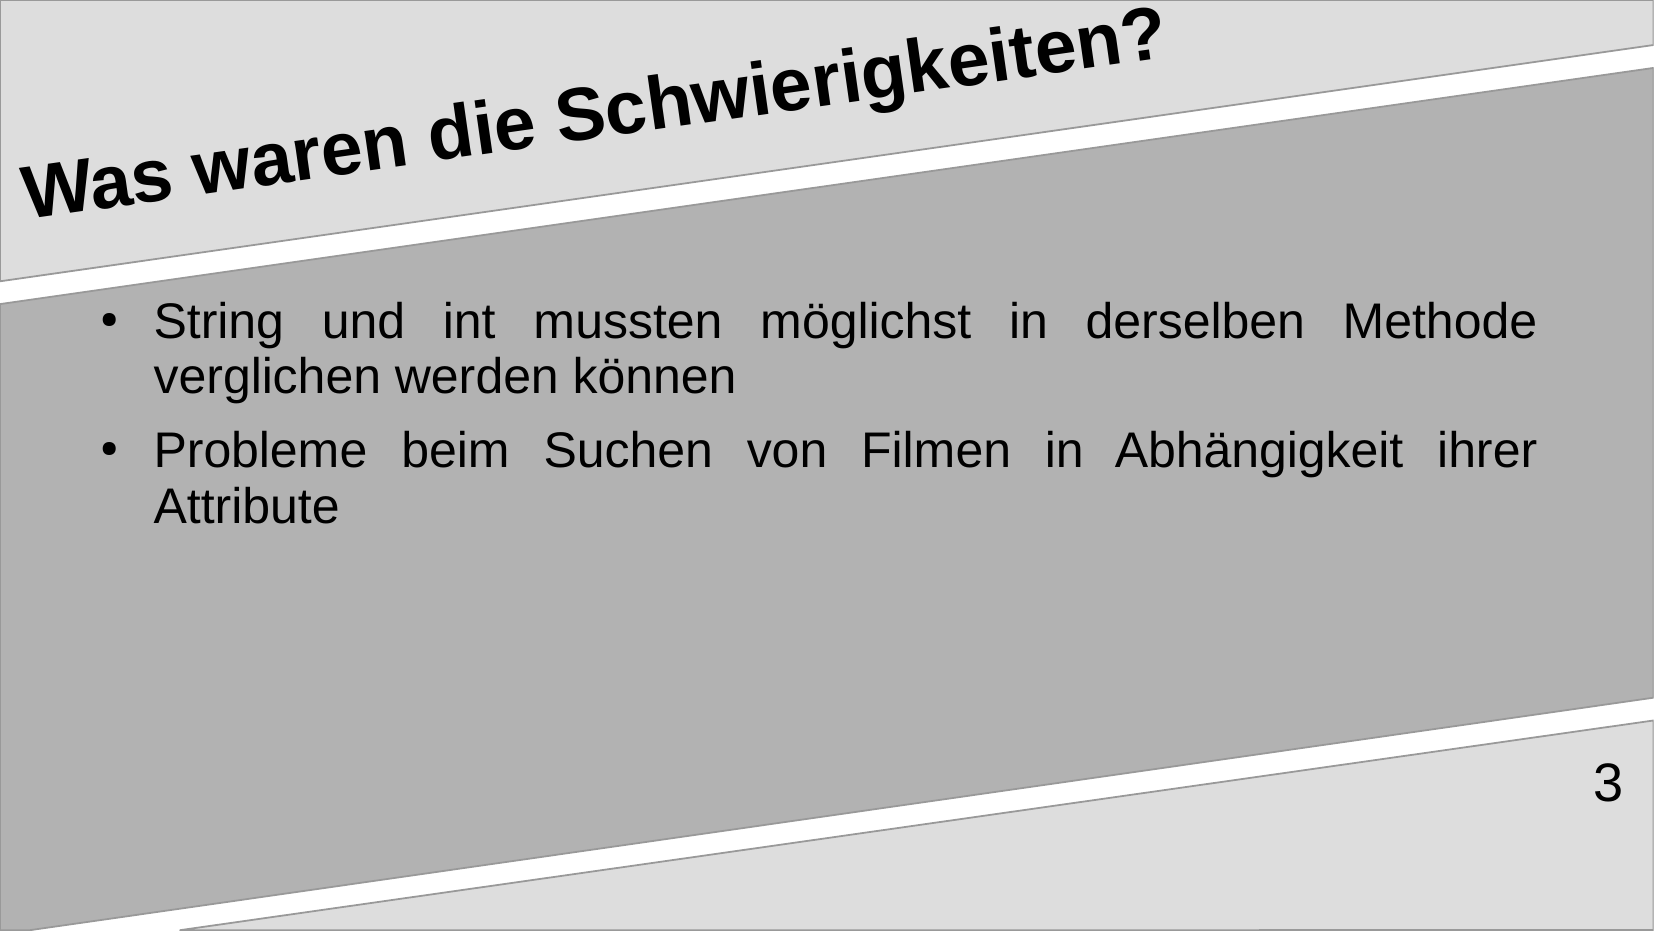

# Was waren die Schwierigkeiten?
String und int mussten möglichst in derselben Methode verglichen werden können
Probleme beim Suchen von Filmen in Abhängigkeit ihrer Attribute
3